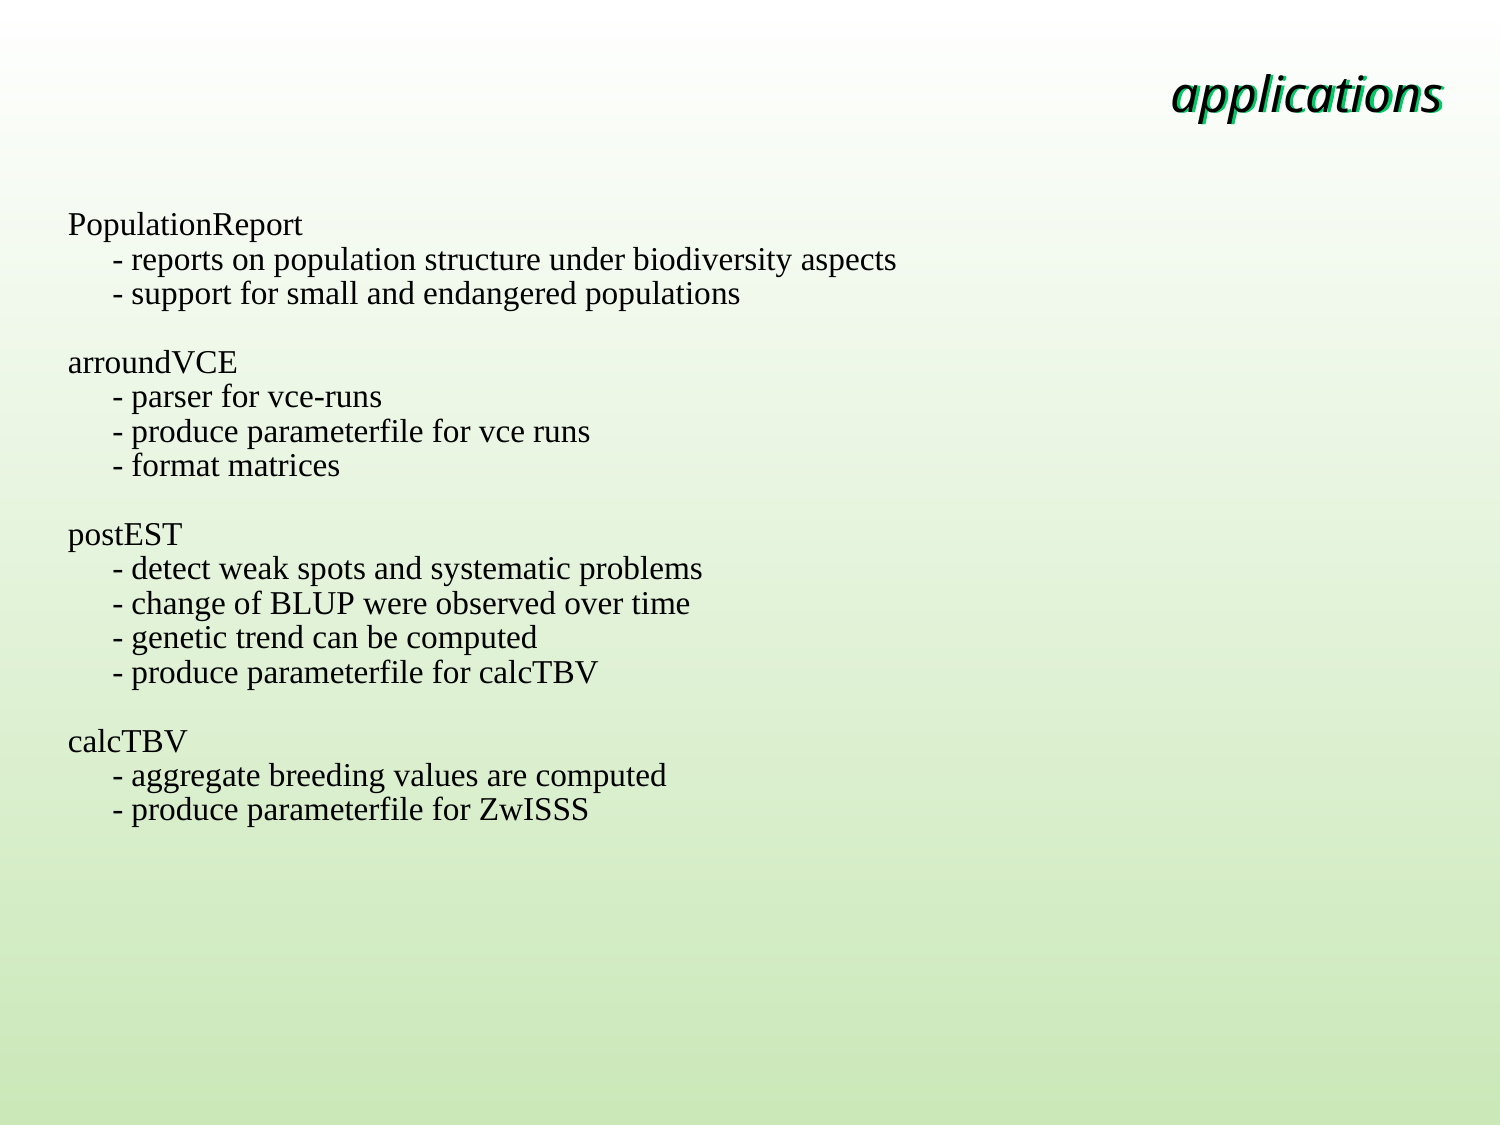

# applications
PopulationReport
	- reports on population structure under biodiversity aspects
	- support for small and endangered populations
arroundVCE
	- parser for vce-runs
	- produce parameterfile for vce runs
	- format matrices
postEST
	- detect weak spots and systematic problems
	- change of BLUP were observed over time
	- genetic trend can be computed
	- produce parameterfile for calcTBV
calcTBV
	- aggregate breeding values are computed
	- produce parameterfile for ZwISSS